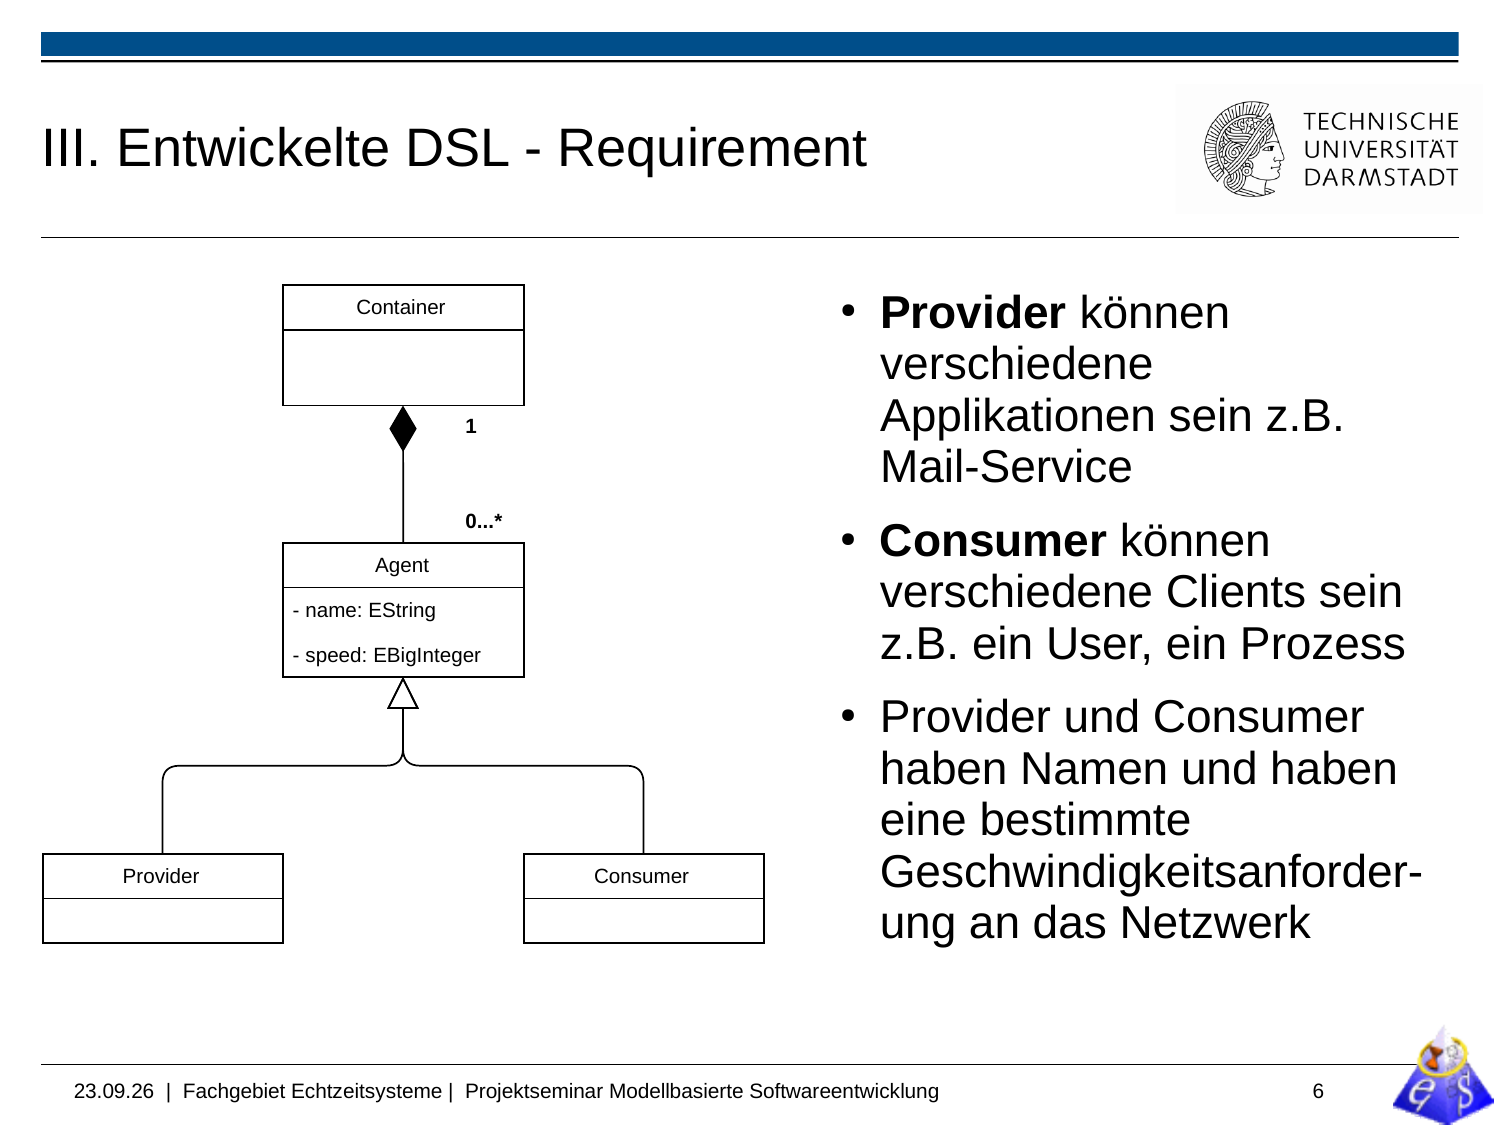

# III. Entwickelte DSL - Requirement
Provider können verschiedene Applikationen sein z.B. Mail-Service
Consumer können verschiedene Clients sein z.B. ein User, ein Prozess
Provider und Consumer haben Namen und haben eine bestimmte Geschwindigkeitsanforder-
ung an das Netzwerk